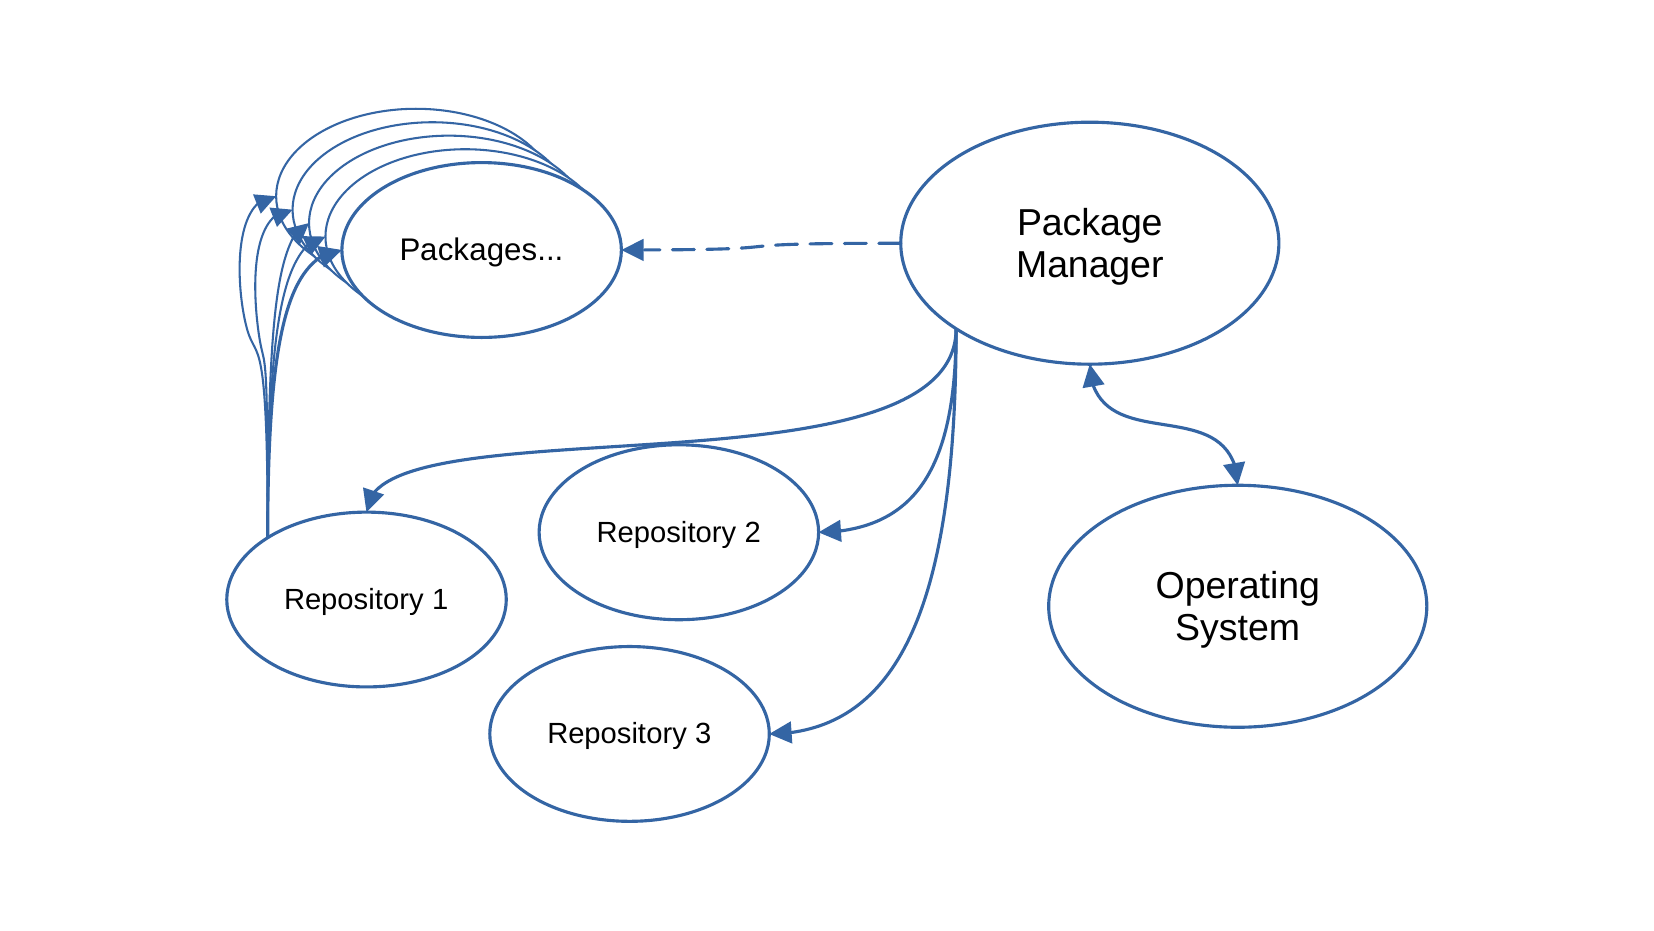

Package
Manager
Packages...
Repository 2
Operating
System
Repository 1
Repository 3